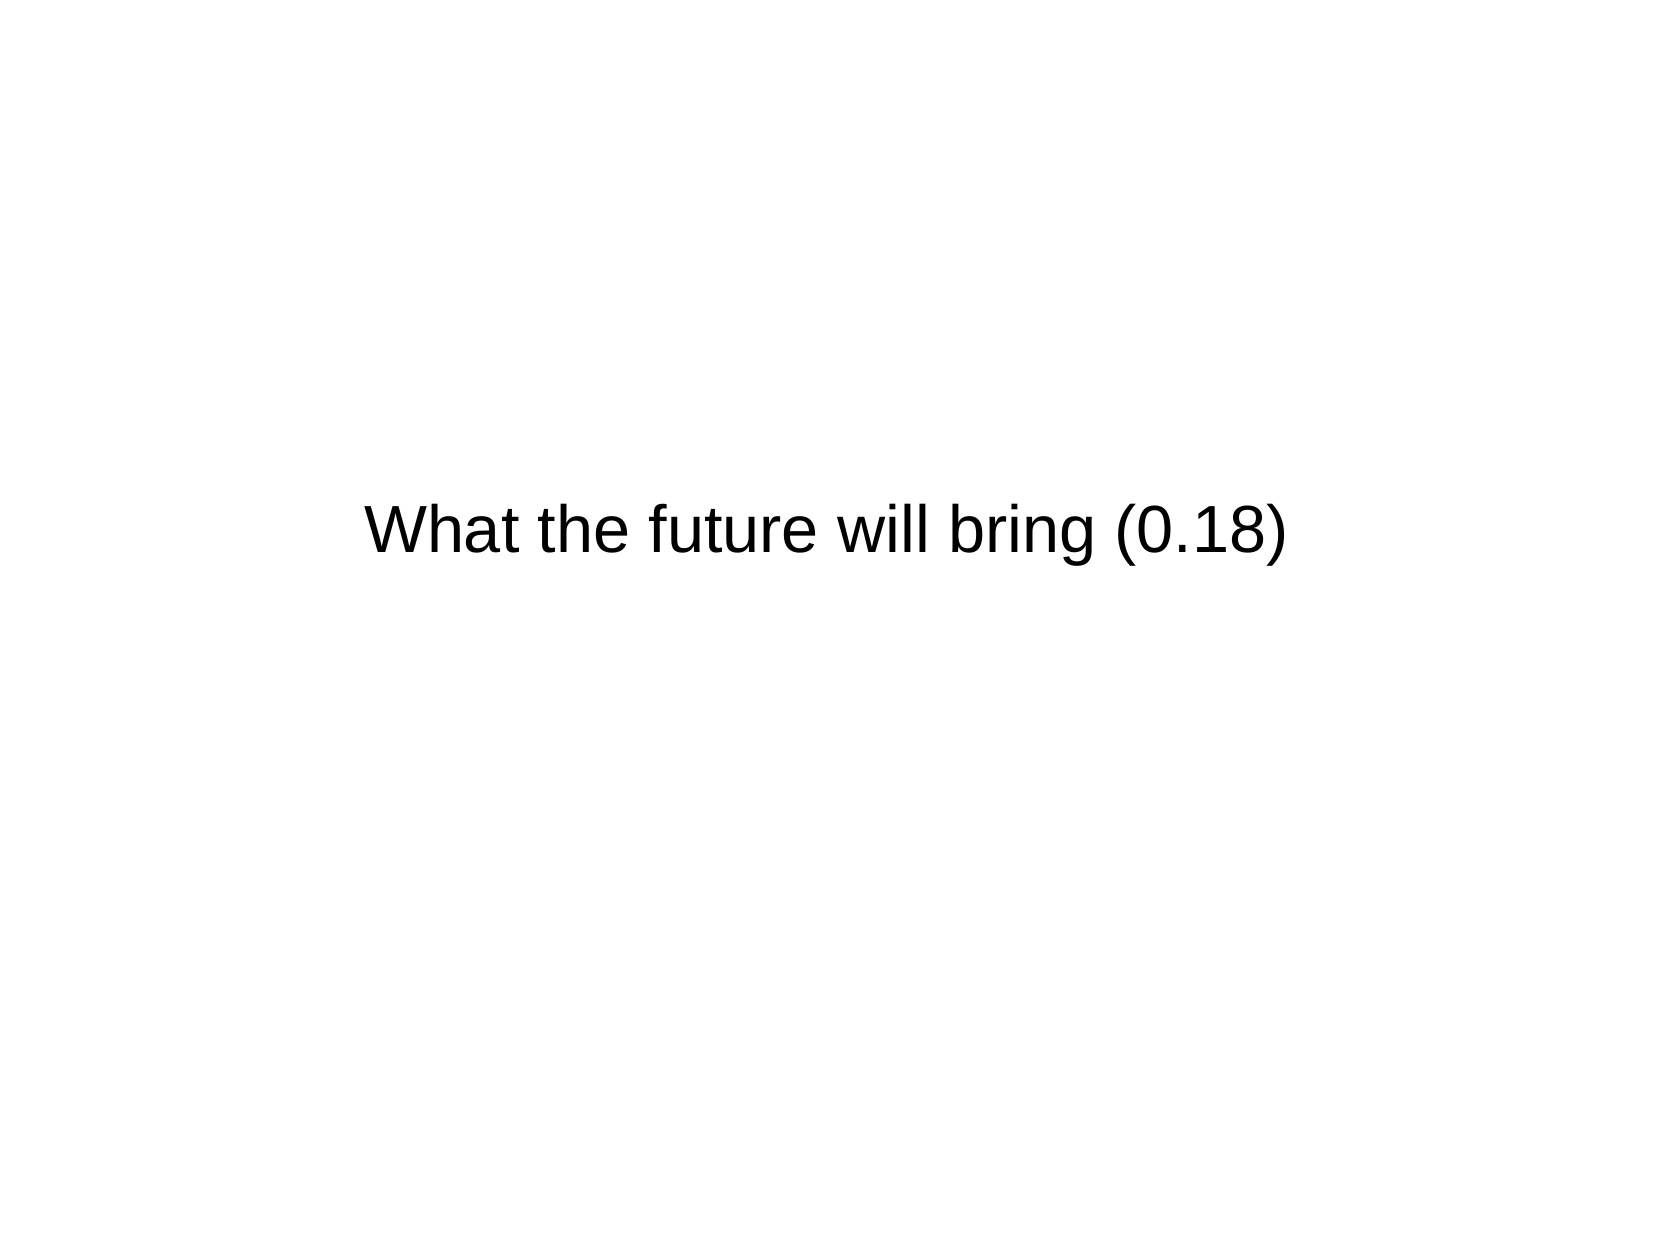

# What the future will bring (0.18)